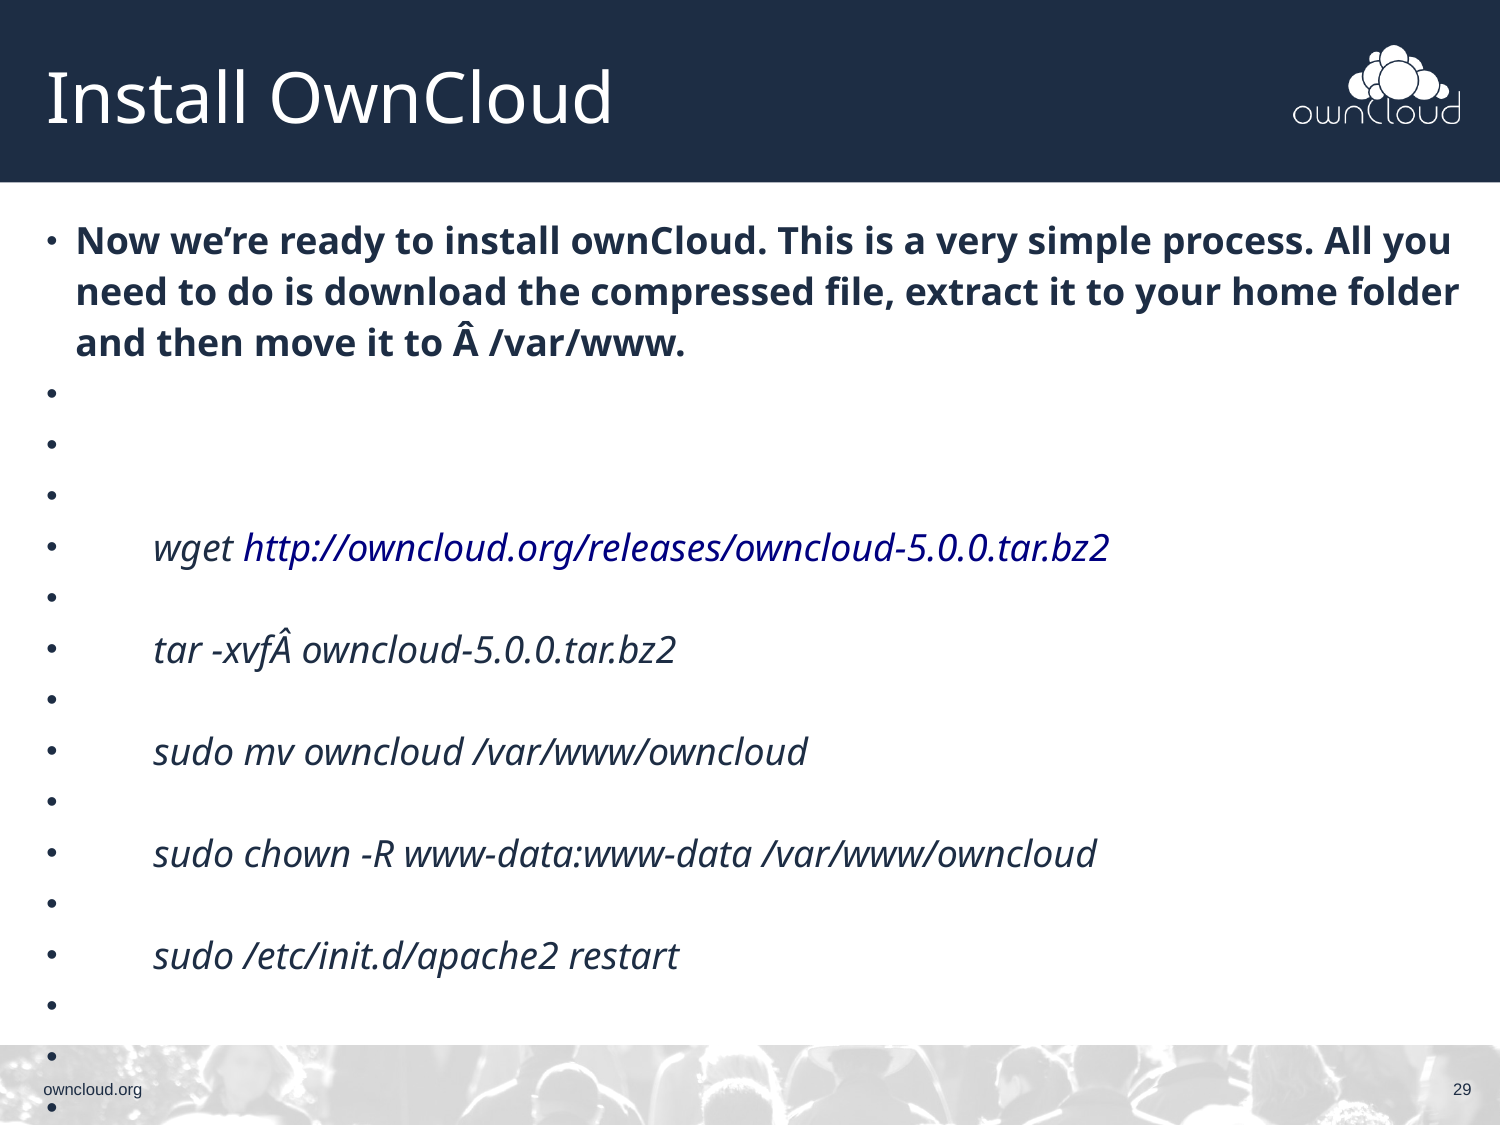

# Install OwnCloud
Now we’re ready to install ownCloud. This is a very simple process. All you need to do is download the compressed file, extract it to your home folder and then move it to Â /var/www.
 wget http://owncloud.org/releases/owncloud-5.0.0.tar.bz2
 tar -xvfÂ owncloud-5.0.0.tar.bz2
 sudo mv owncloud /var/www/owncloud
 sudo chown -R www-data:www-data /var/www/owncloud
 sudo /etc/init.d/apache2 restart